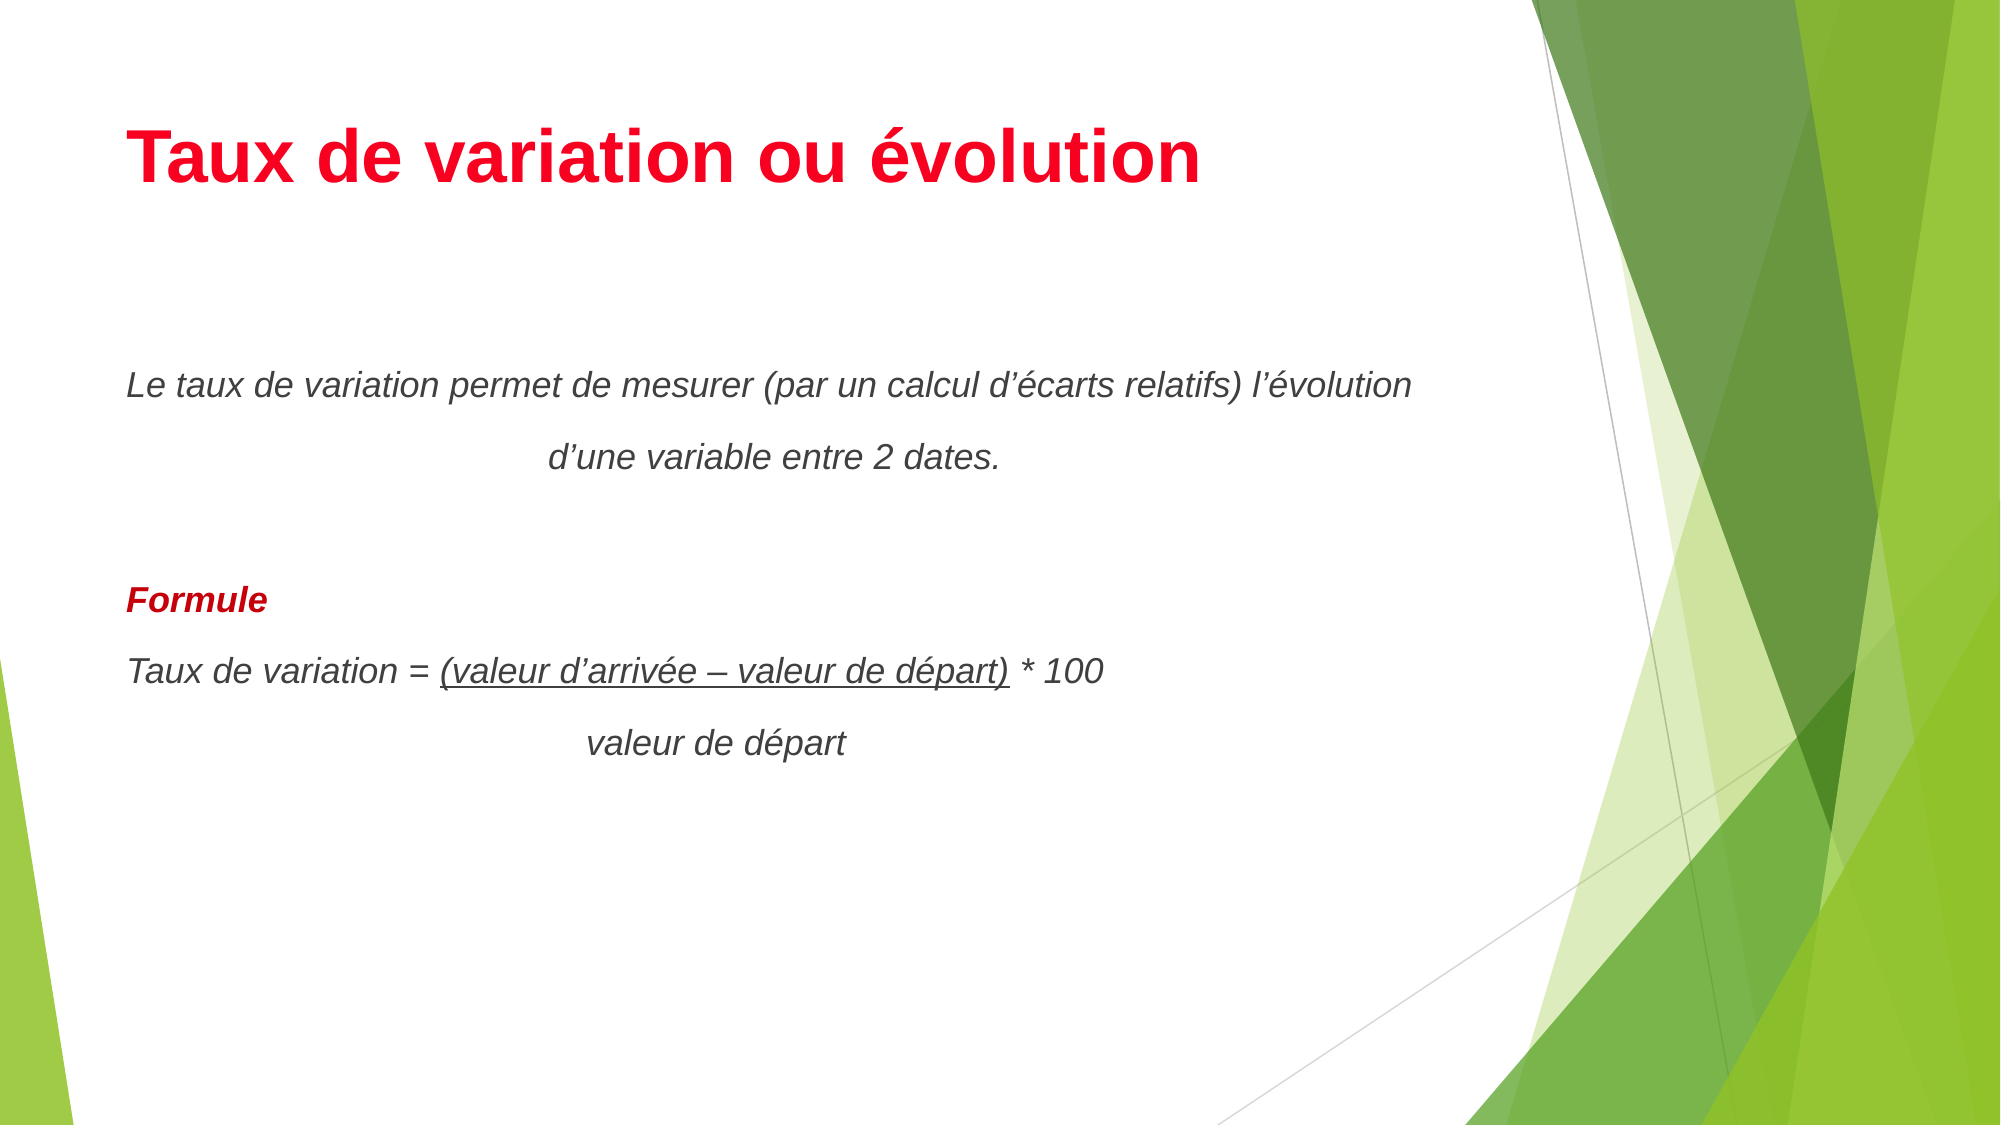

# Taux de variation ou évolution
Le taux de variation permet de mesurer (par un calcul d’écarts relatifs) l’évolution
 d’une variable entre 2 dates.
Formule
Taux de variation = (valeur d’arrivée – valeur de départ) * 100
 valeur de départ